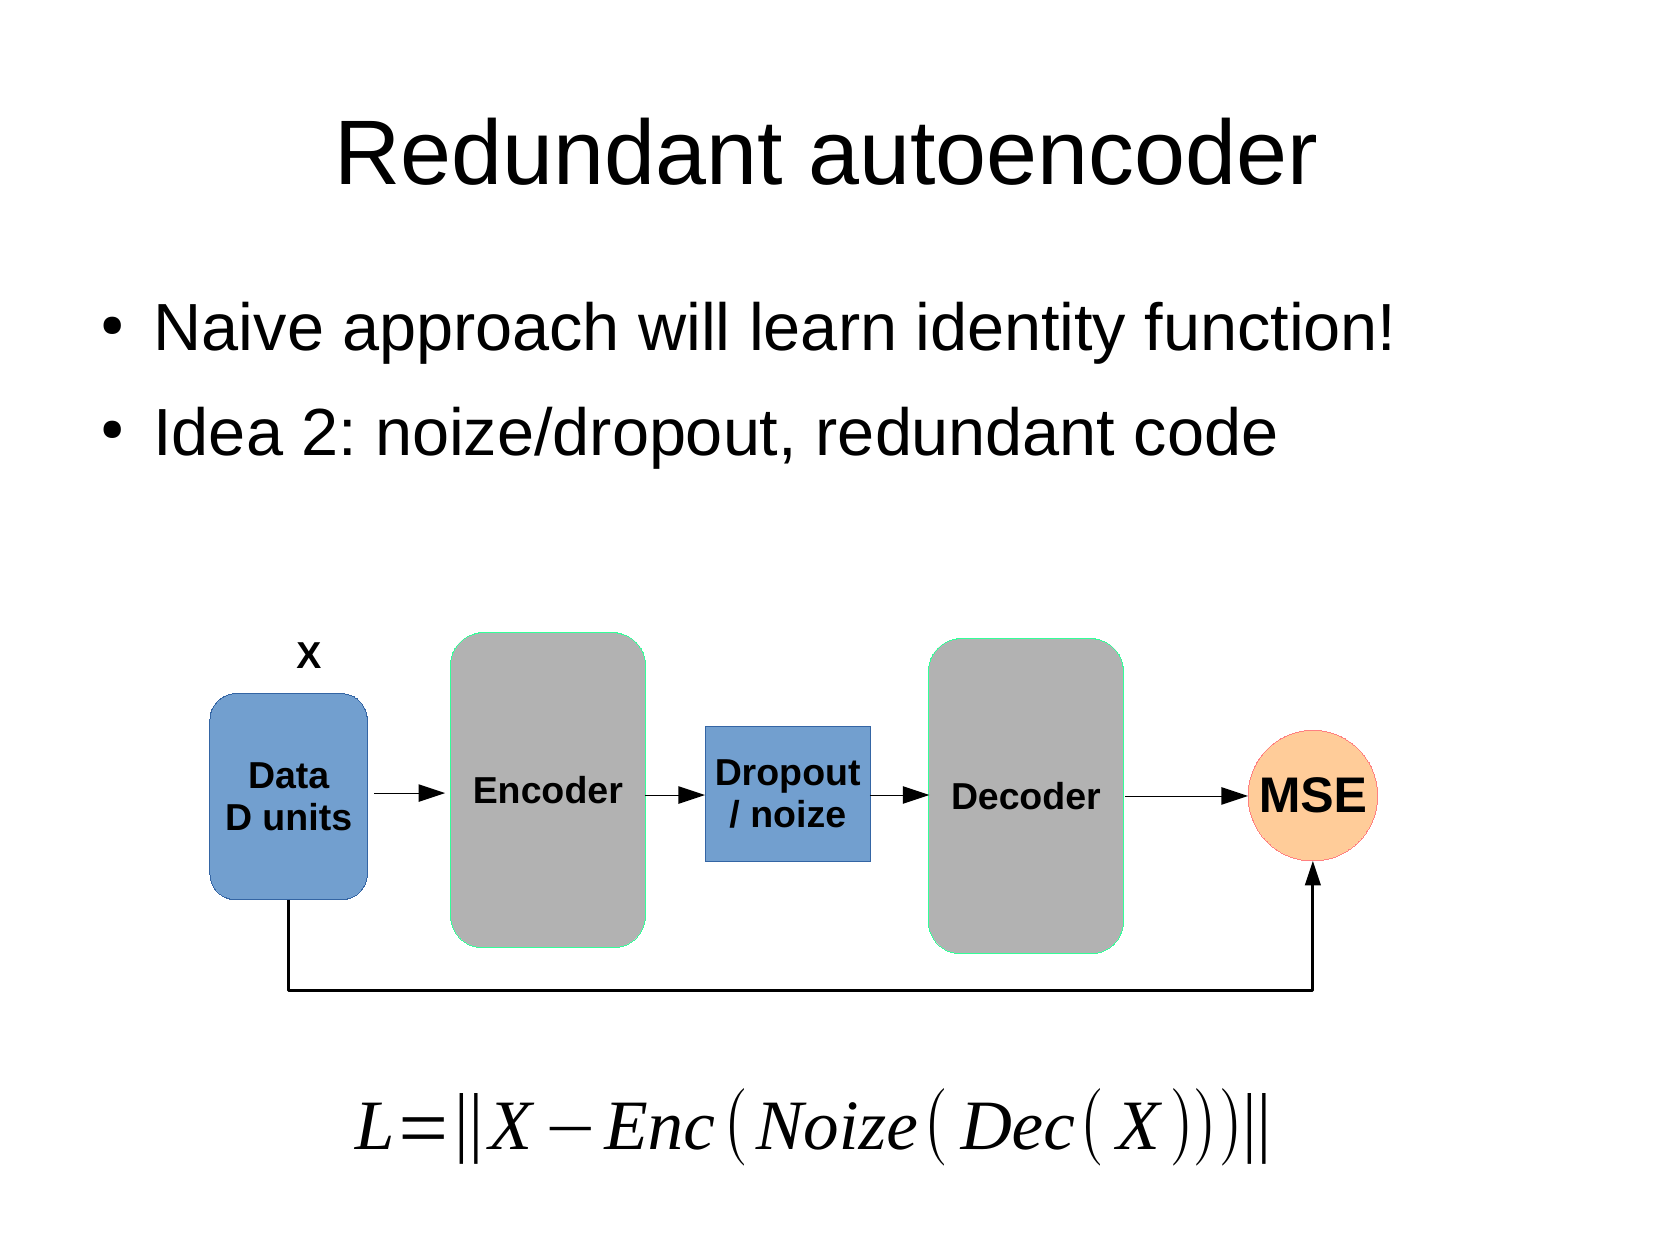

# Redundant autoencoder
Naive approach will learn identity function!
Idea 2: noize/dropout, redundant code
X
Encoder
Decoder
Data
D units
Dropout
/ noize
MSE